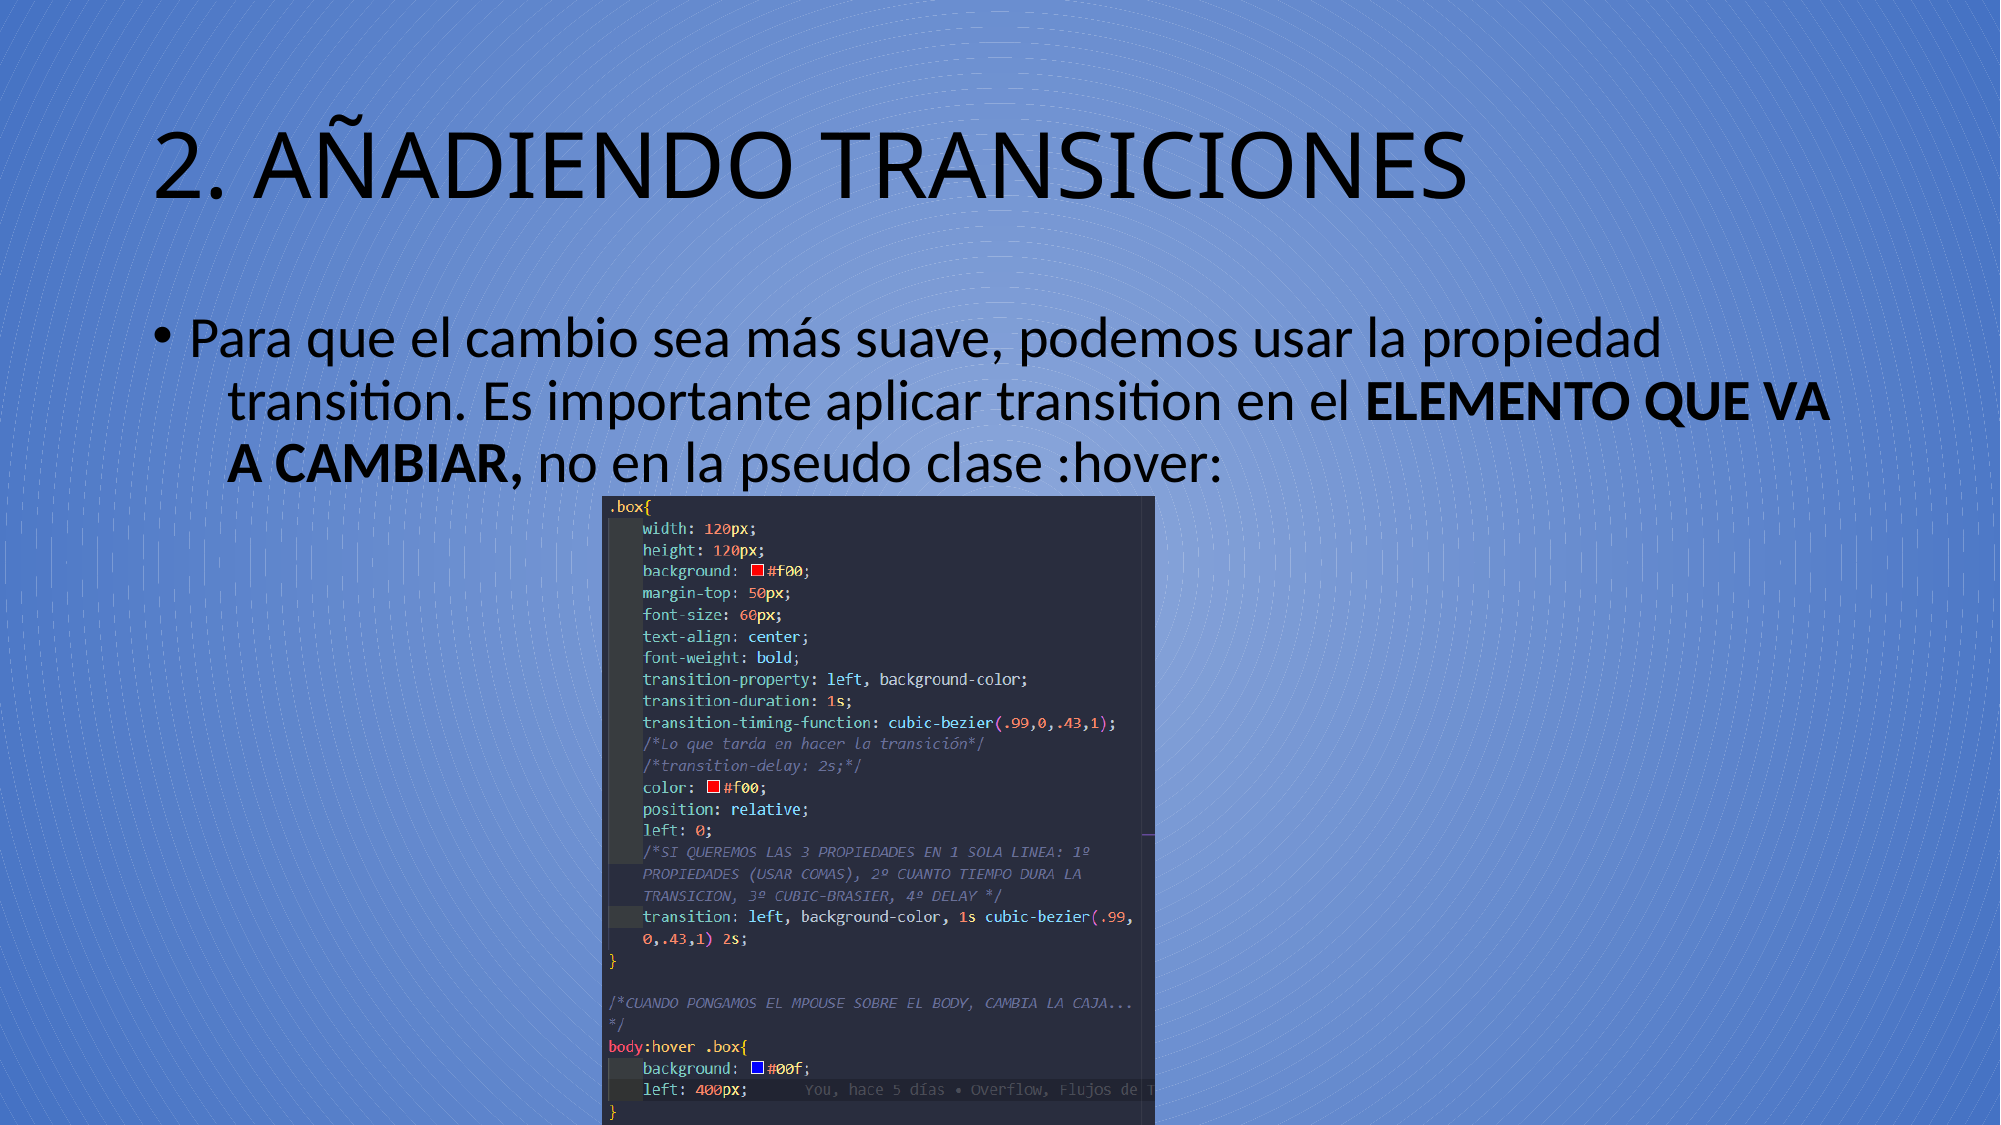

# 2. AÑADIENDO TRANSICIONES
Para que el cambio sea más suave, podemos usar la propiedad transition. Es importante aplicar transition en el ELEMENTO QUE VA A CAMBIAR, no en la pseudo clase :hover: